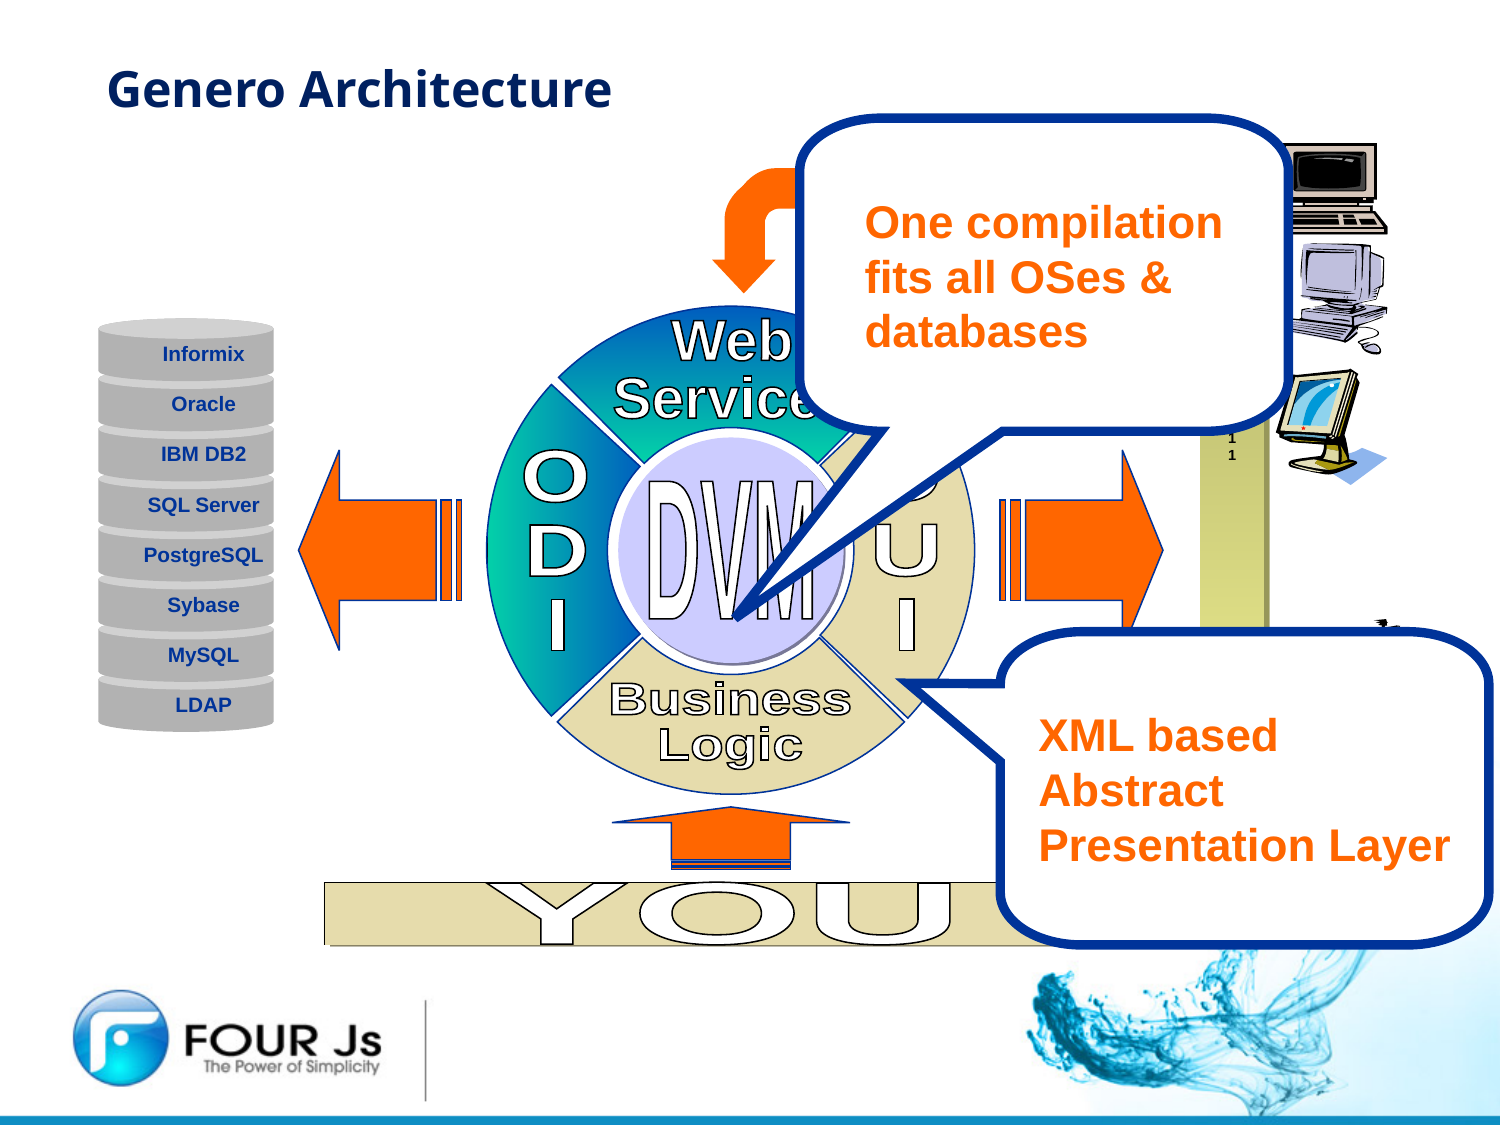

# Genero Architecture
One compilation fits all OSes & databases
A
S
C
I
I
W
I
N
D
O
W
S
Informix
Web
Services
Oracle
X
1
1
IBM DB2
O
D
I
D
U
I
SQL Server
DVM
PostgreSQL
Sybase
MySQL
XML based Abstract Presentation Layer
H
T
M
L
LDAP
Business
Logic
W
M
L
YOU